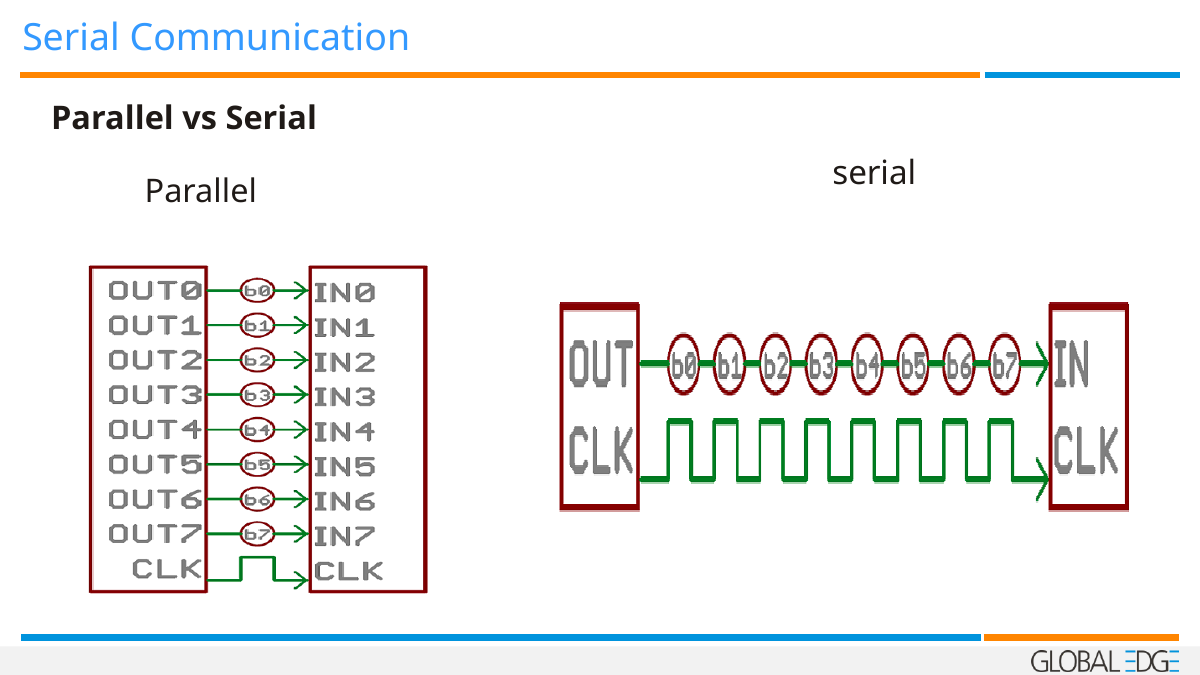

# Serial Communication
 Parallel vs Serial
 Parallel
 serial